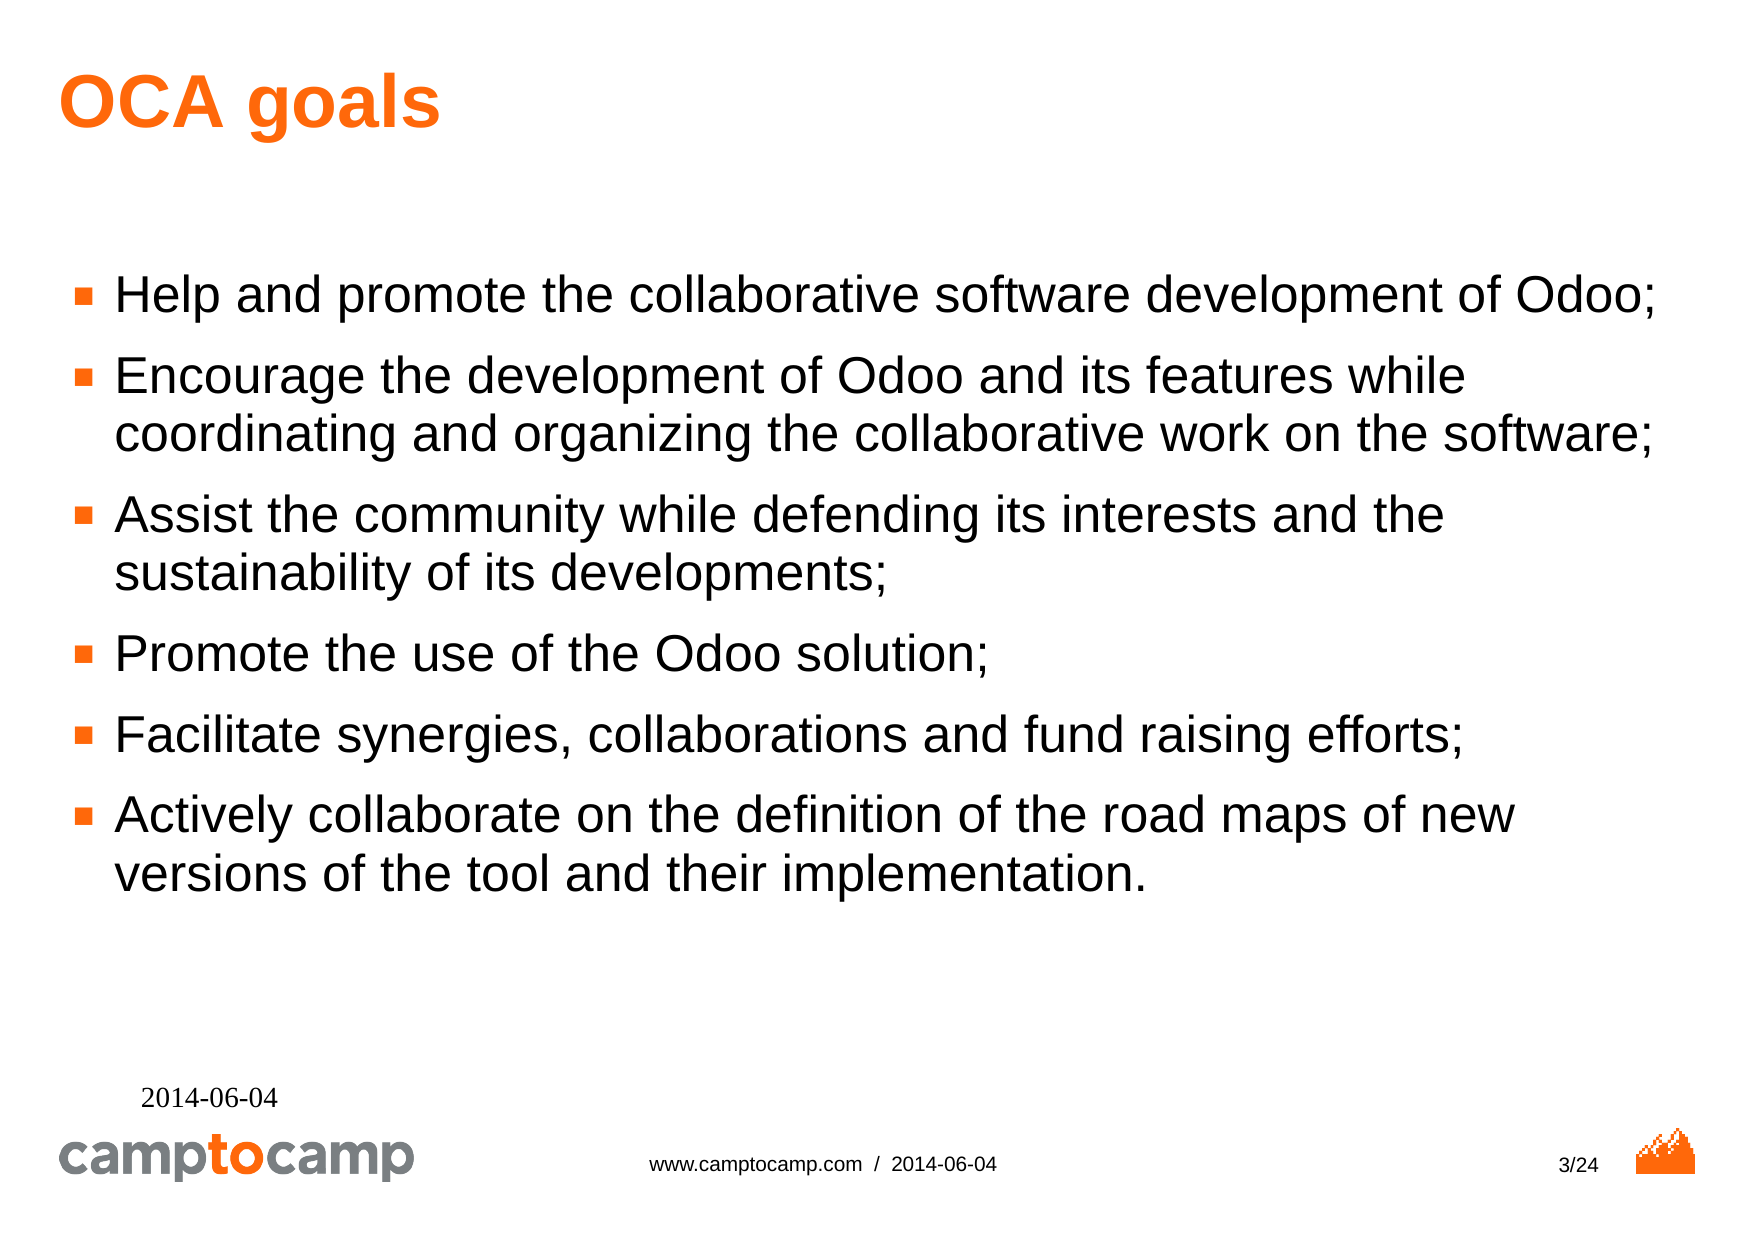

# OCA goals
Help and promote the collaborative software development of Odoo;
Encourage the development of Odoo and its features while coordinating and organizing the collaborative work on the software;
Assist the community while defending its interests and the sustainability of its developments;
Promote the use of the Odoo solution;
Facilitate synergies, collaborations and fund raising efforts;
Actively collaborate on the definition of the road maps of new versions of the tool and their implementation.
2014-06-04